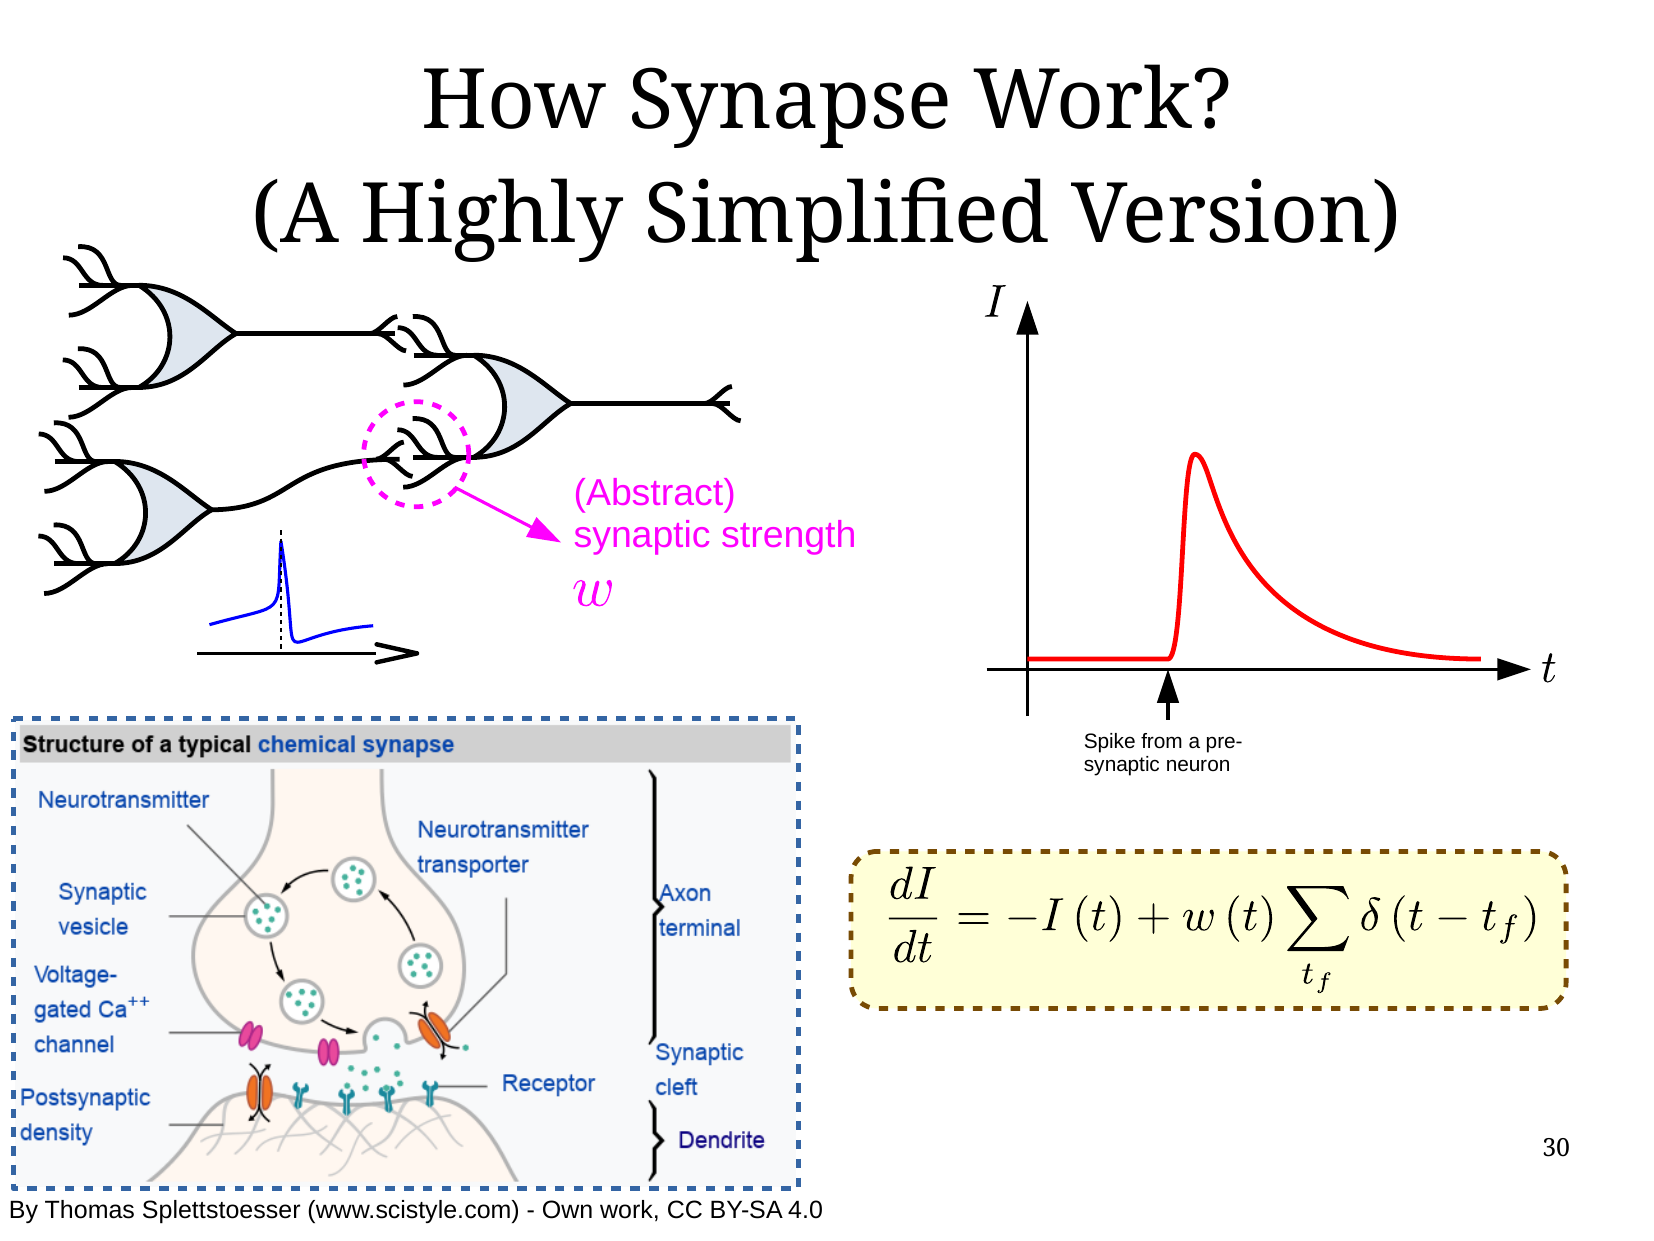

# How Synapse Work? (A Highly Simplified Version)
(Abstract) synaptic strength
By Thomas Splettstoesser (www.scistyle.com) - Own work, CC BY-SA 4.0
Spike from a pre-synaptic neuron
09 Nov 2019
Models and Methods in Comp. Neurosci.
30